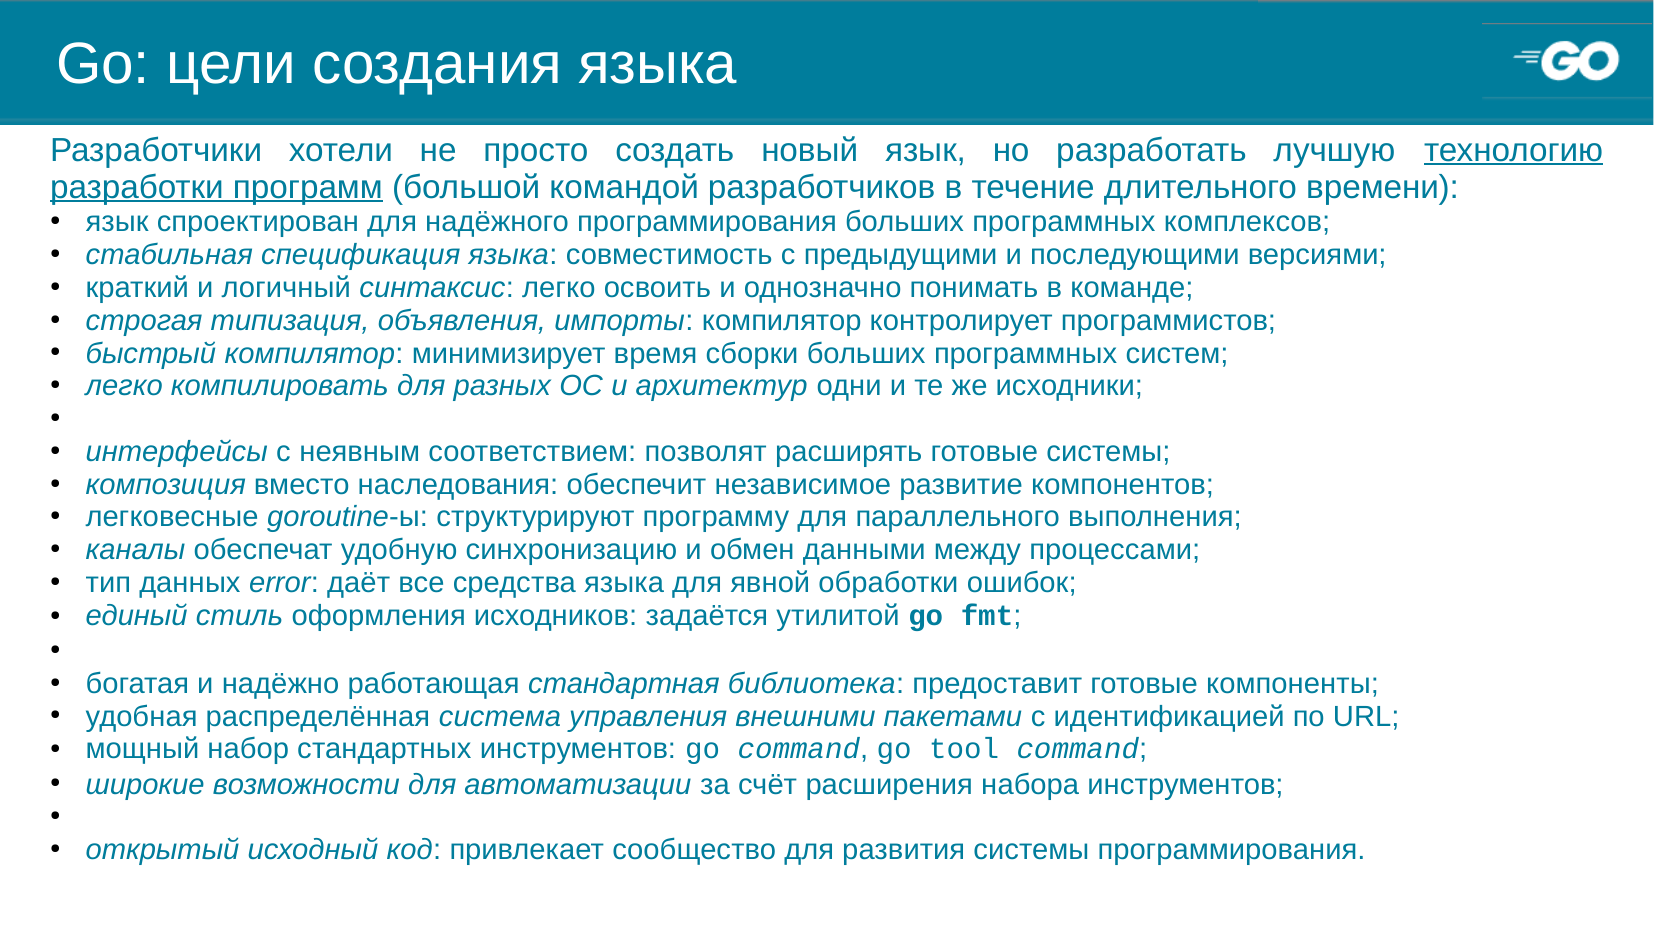

Go: цели создания языка
Разработчики хотели не просто создать новый язык, но разработать лучшую технологию разработки программ (большой командой разработчиков в течение длительного времени):
язык спроектирован для надёжного программирования больших программных комплексов;
стабильная спецификация языка: совместимость с предыдущими и последующими версиями;
краткий и логичный синтаксис: легко освоить и однозначно понимать в команде;
строгая типизация, объявления, импорты: компилятор контролирует программистов;
быстрый компилятор: минимизирует время сборки больших программных систем;
легко компилировать для разных ОС и архитектур одни и те же исходники;
интерфейсы с неявным соответствием: позволят расширять готовые системы;
композиция вместо наследования: обеспечит независимое развитие компонентов;
легковесные goroutine-ы: структурируют программу для параллельного выполнения;
каналы обеспечат удобную синхронизацию и обмен данными между процессами;
тип данных error: даёт все средства языка для явной обработки ошибок;
единый стиль оформления исходников: задаётся утилитой go fmt;
богатая и надёжно работающая стандартная библиотека: предоставит готовые компоненты;
удобная распределённая система управления внешними пакетами с идентификацией по URL;
мощный набор стандартных инструментов: go command, go tool command;
широкие возможности для автоматизации за счёт расширения набора инструментов;
открытый исходный код: привлекает сообщество для развития системы программирования.